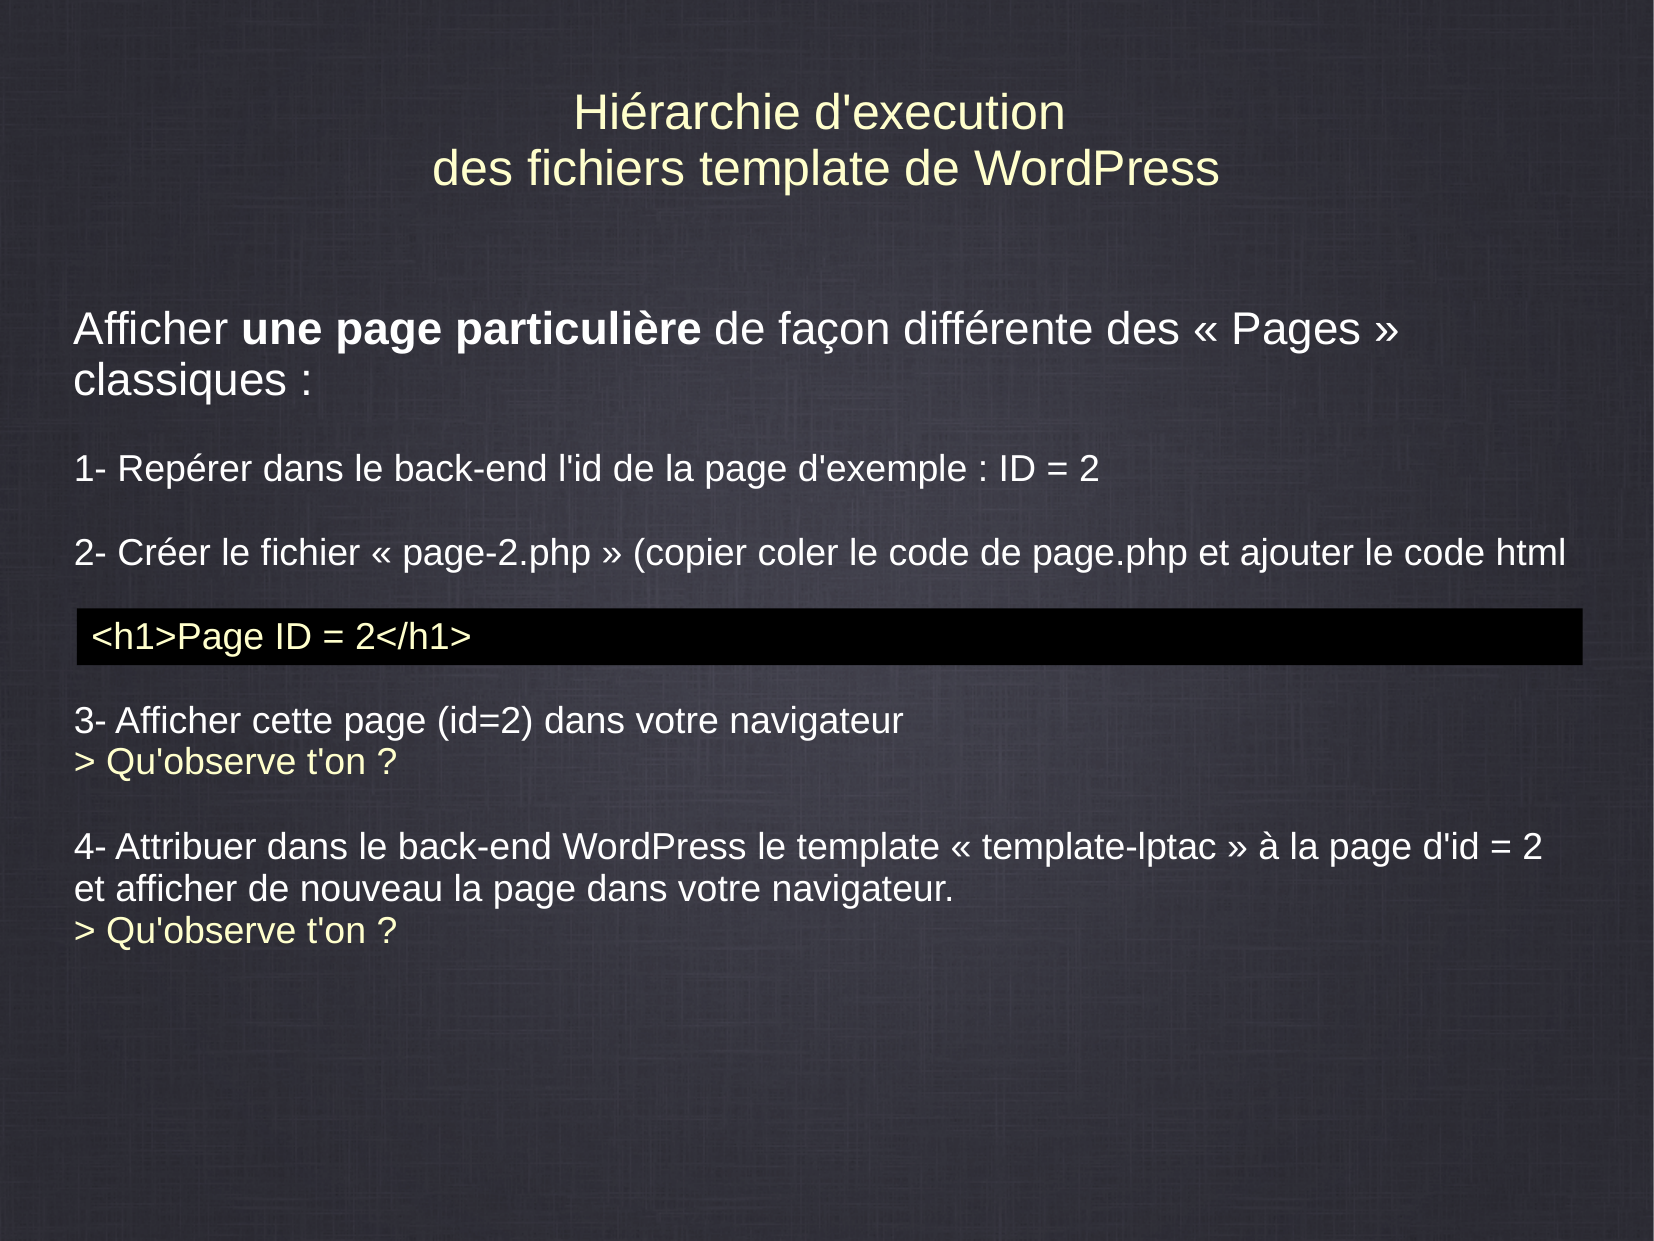

Hiérarchie d'execution
des fichiers template de WordPress
Afficher une page particulière de façon différente des « Pages » classiques :
1- Repérer dans le back-end l'id de la page d'exemple : ID = 2
2- Créer le fichier « page-2.php » (copier coler le code de page.php et ajouter le code html
3- Afficher cette page (id=2) dans votre navigateur
> Qu'observe t'on ?
4- Attribuer dans le back-end WordPress le template « template-lptac » à la page d'id = 2 et afficher de nouveau la page dans votre navigateur.
> Qu'observe t'on ?
<h1>Page ID = 2</h1>